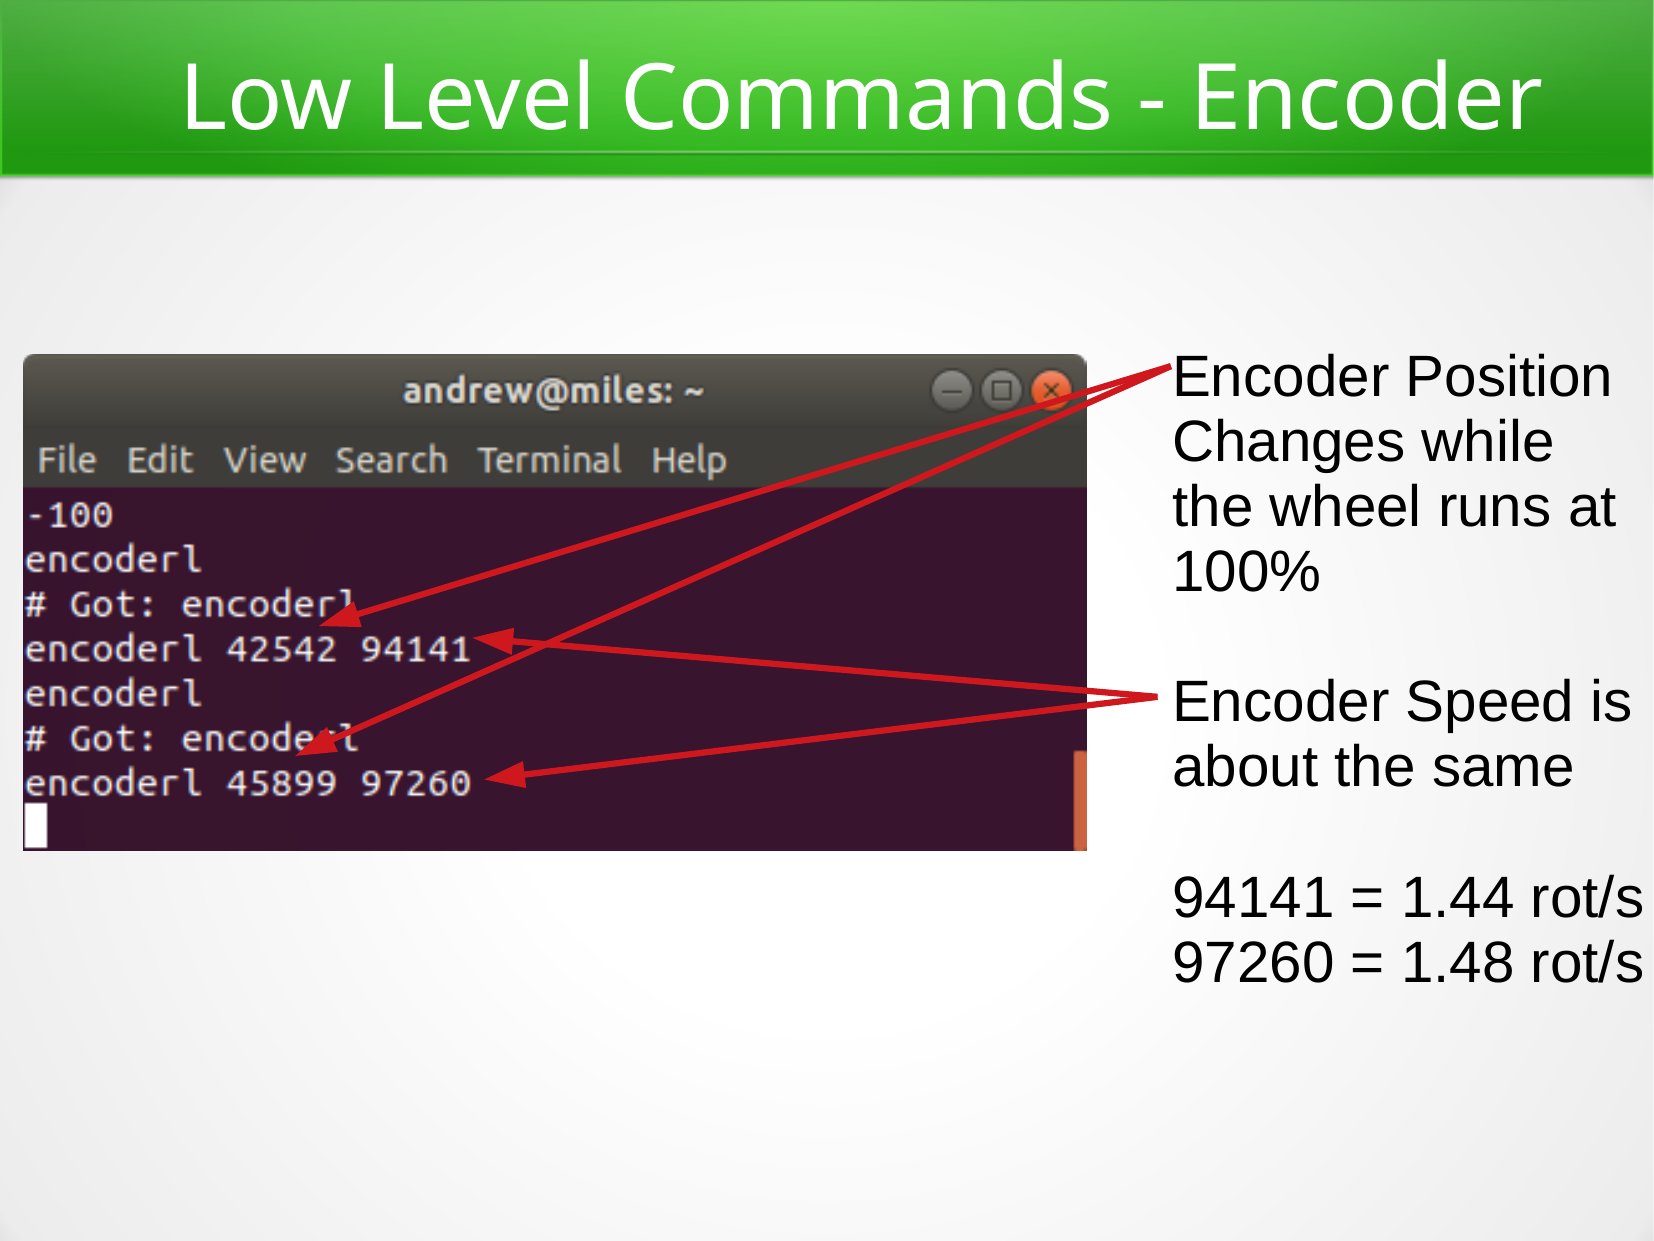

# Low Level Commands - Encoder
Encoder Position Changes while the wheel runs at 100%
Encoder Speed is about the same
94141 = 1.44 rot/s
97260 = 1.48 rot/s